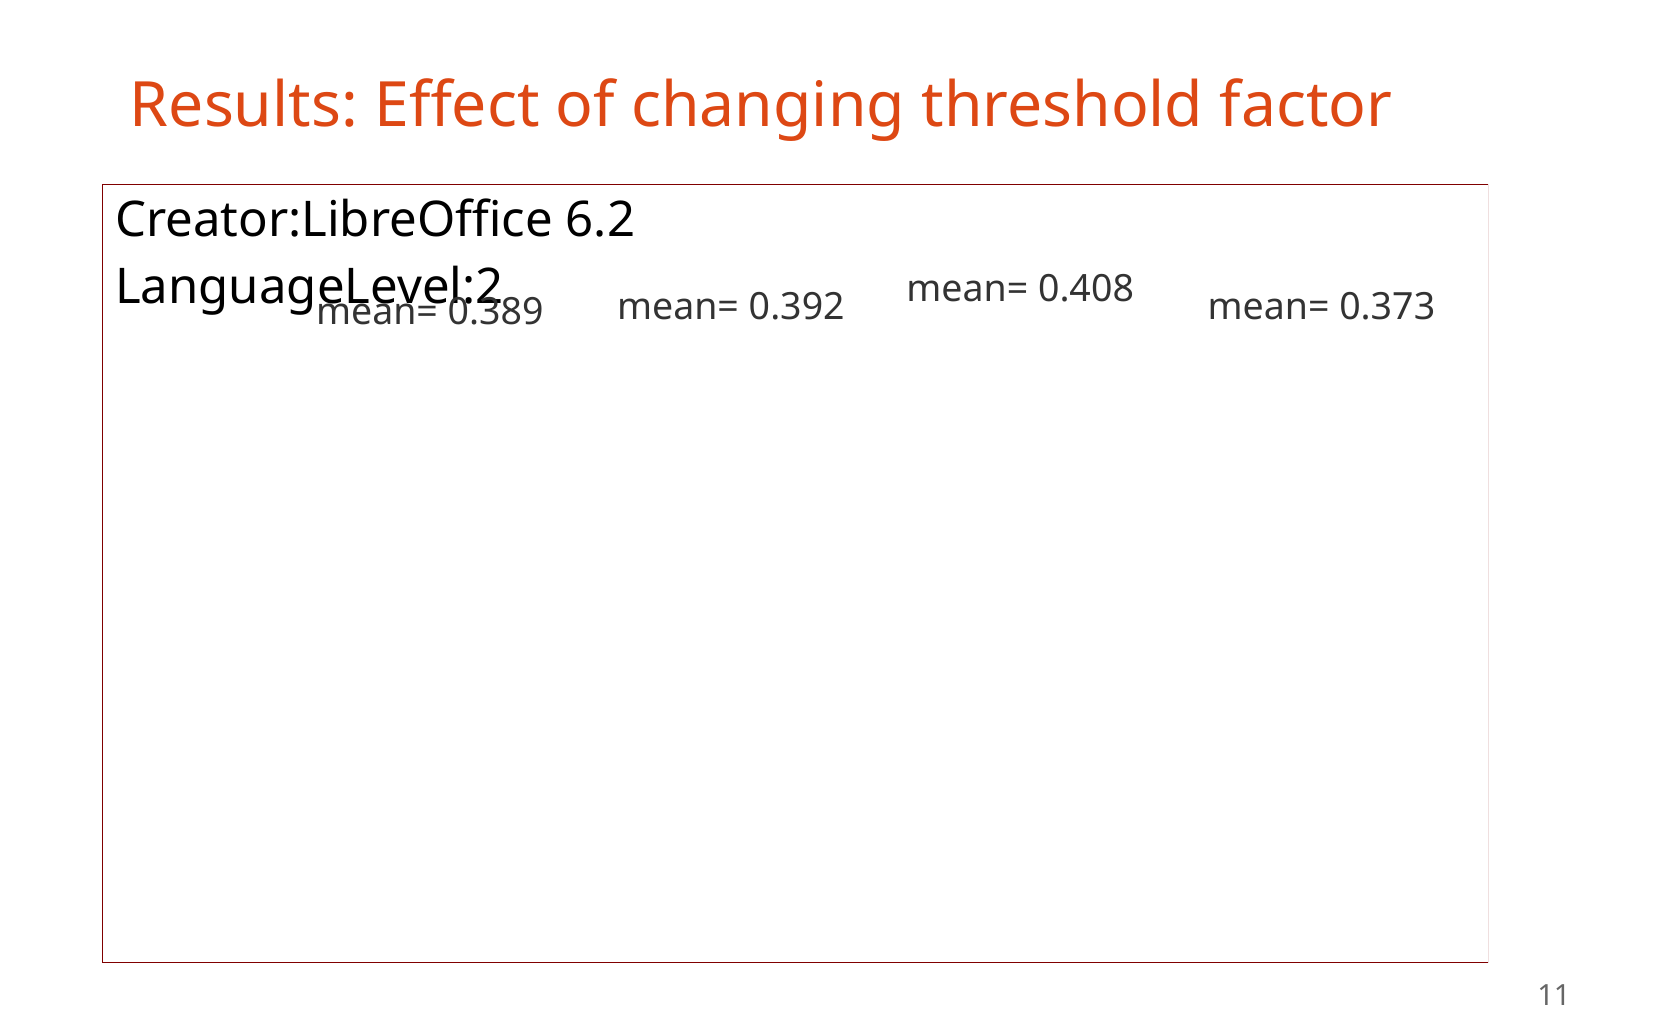

# Results: Effect of changing threshold factor
mean= 0.408
mean= 0.392
mean= 0.373
mean= 0.389
11